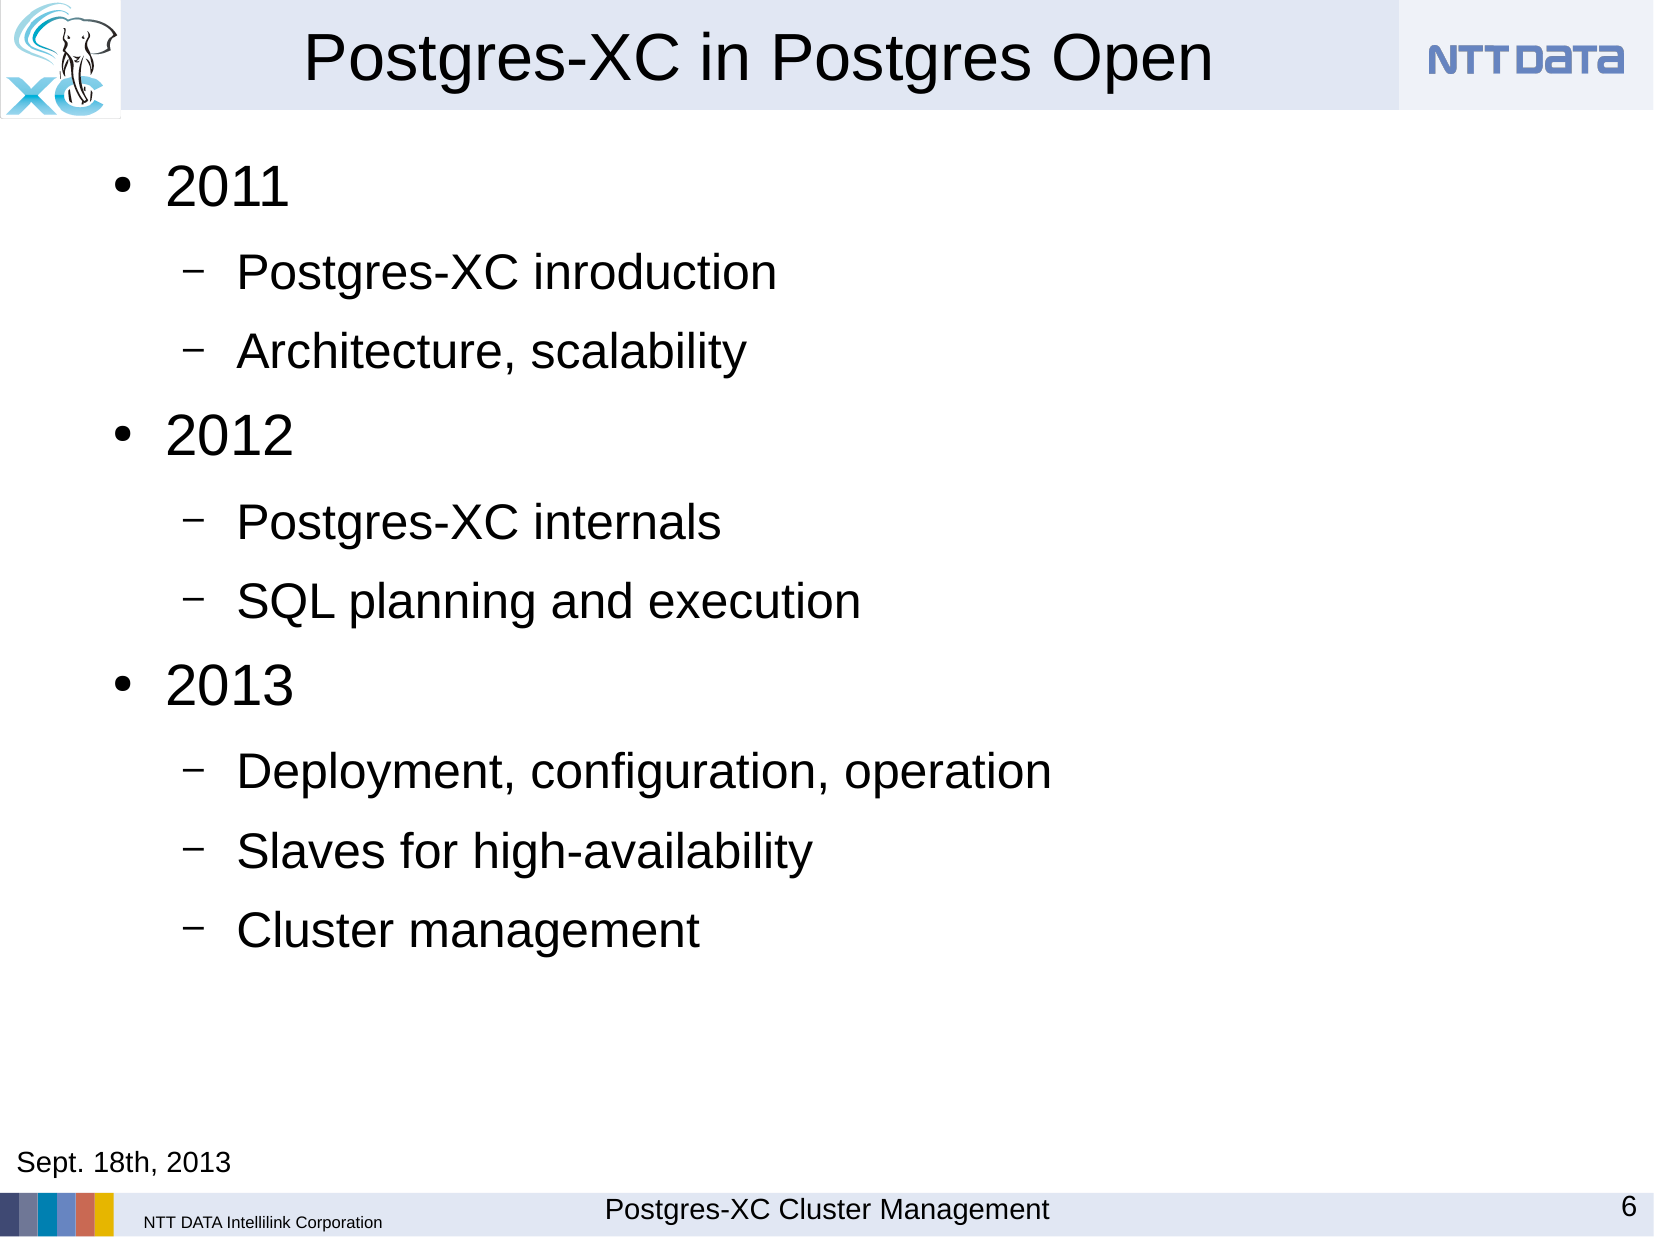

# Postgres-XC in Postgres Open
2011
Postgres-XC inroduction
Architecture, scalability
2012
Postgres-XC internals
SQL planning and execution
2013
Deployment, configuration, operation
Slaves for high-availability
Cluster management
Sept. 18th, 2013
6
Postgres-XC Cluster Management